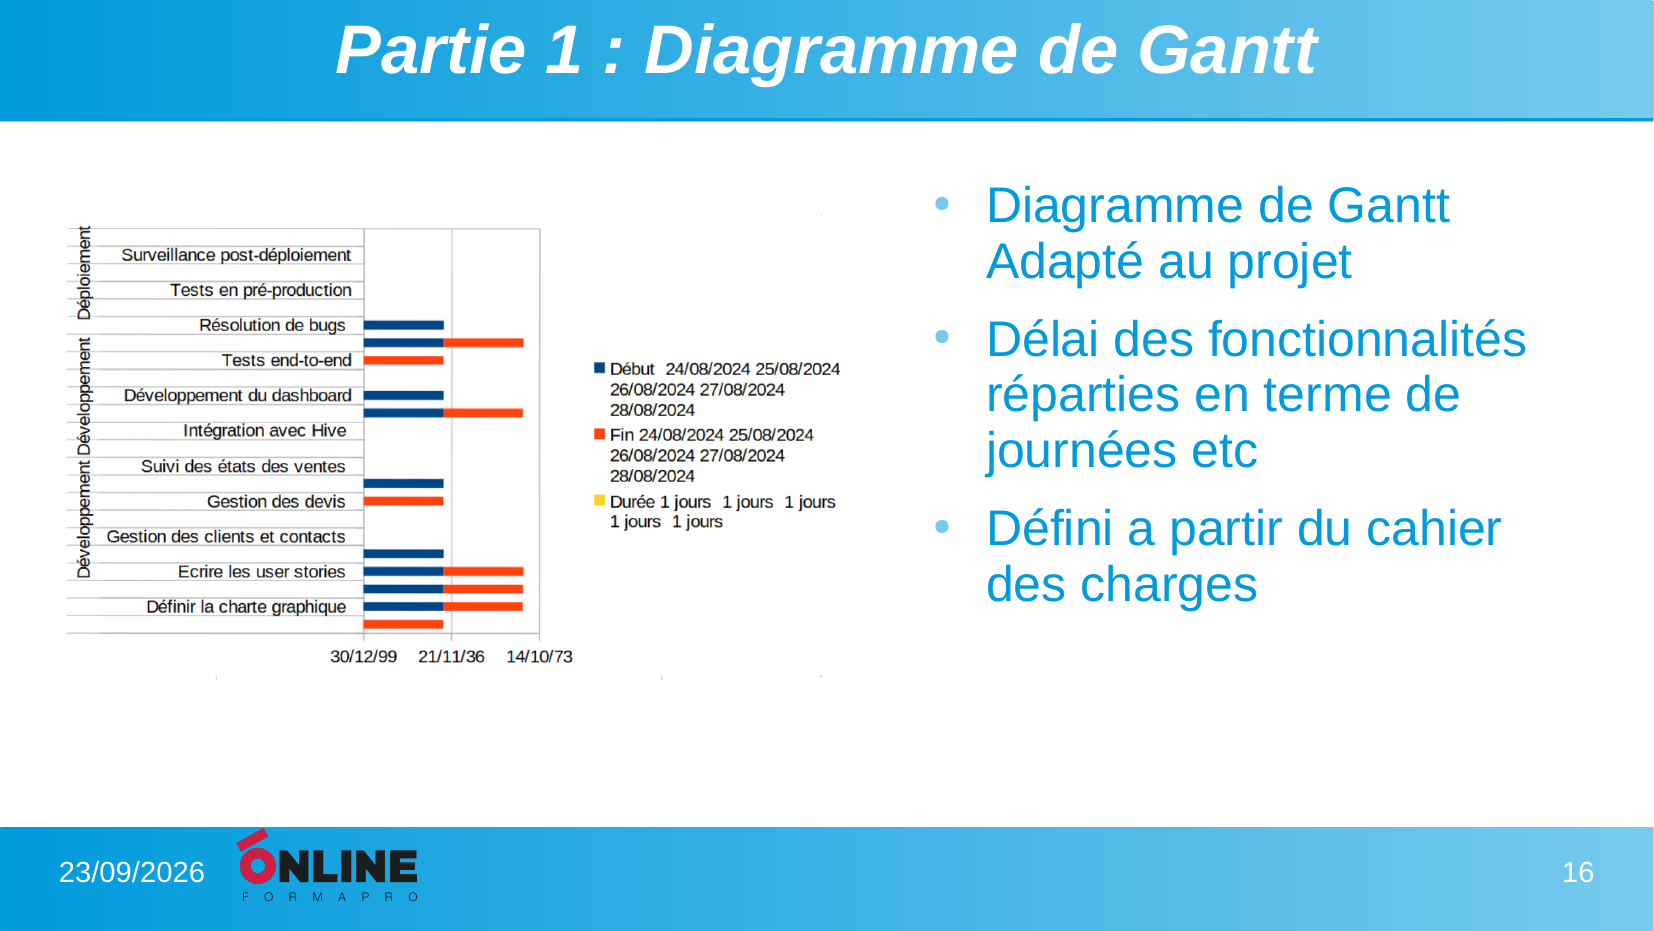

# Partie 1 : Diagramme de Gantt
Diagramme de Gantt Adapté au projet
Délai des fonctionnalités réparties en terme de journées etc
Défini a partir du cahier des charges
16